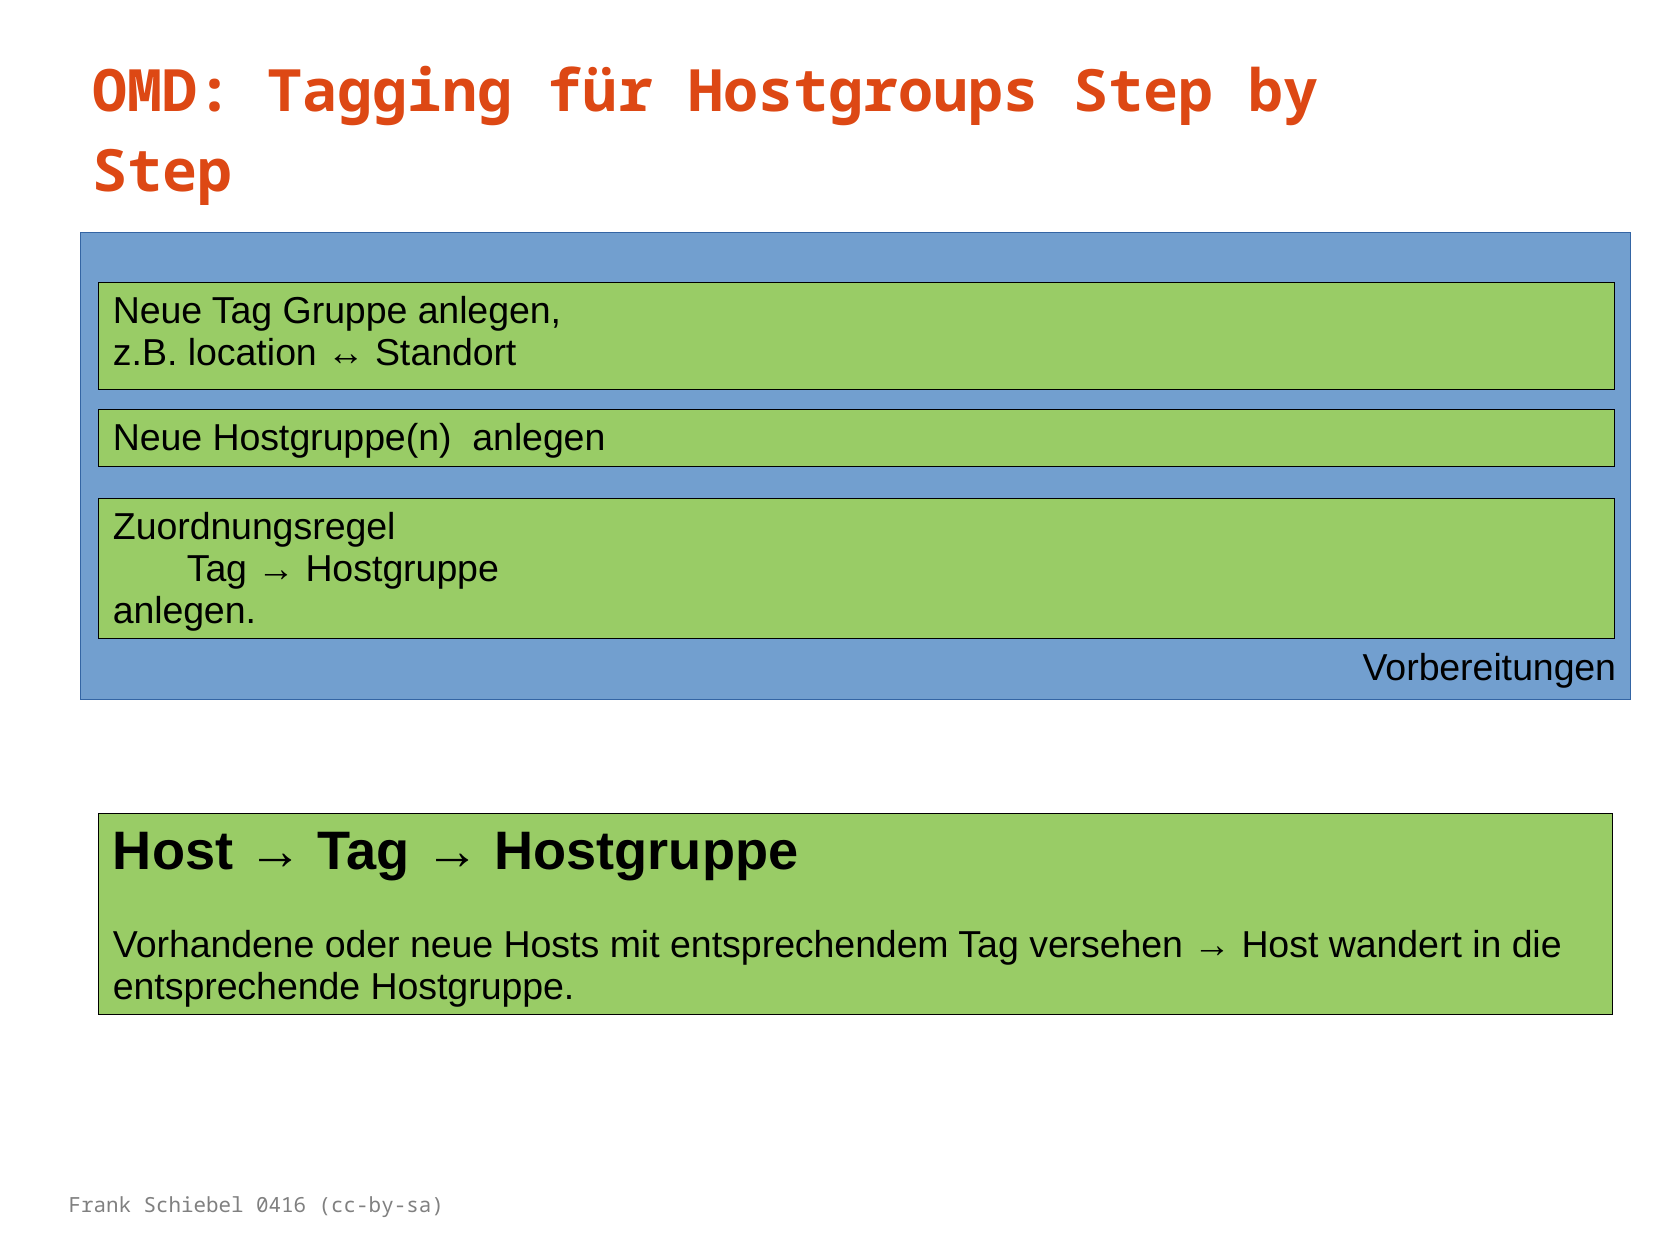

OMD: Tagging für Hostgroups Step by Step
Neue Tag Gruppe anlegen,
z.B. location ↔ Standort
Neue Hostgruppe(n) anlegen
Zuordnungsregel
	Tag → Hostgruppe
anlegen.
Vorbereitungen
Host → Tag → Hostgruppe
Vorhandene oder neue Hosts mit entsprechendem Tag versehen → Host wandert in die entsprechende Hostgruppe.